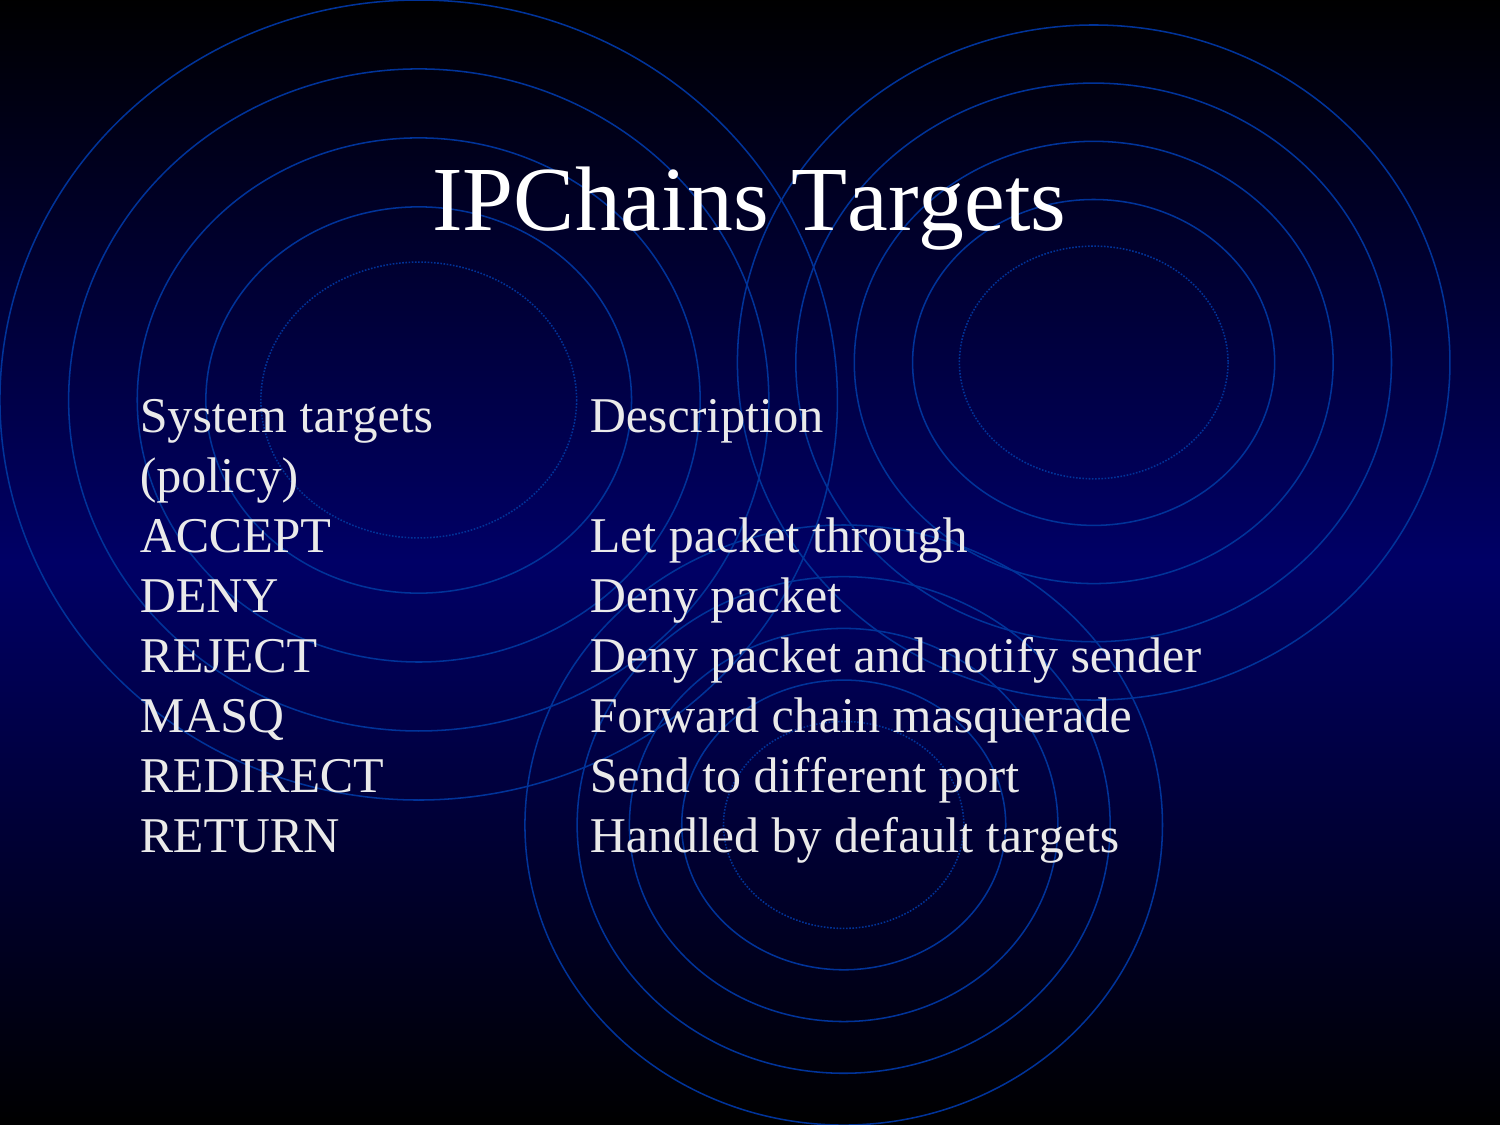

# IPChains Targets
System targets 	Description
(policy)
ACCEPT 		Let packet through
DENY 		Deny packet
REJECT 		Deny packet and notify sender
MASQ 		Forward chain masquerade
REDIRECT 		Send to different port
RETURN 		Handled by default targets